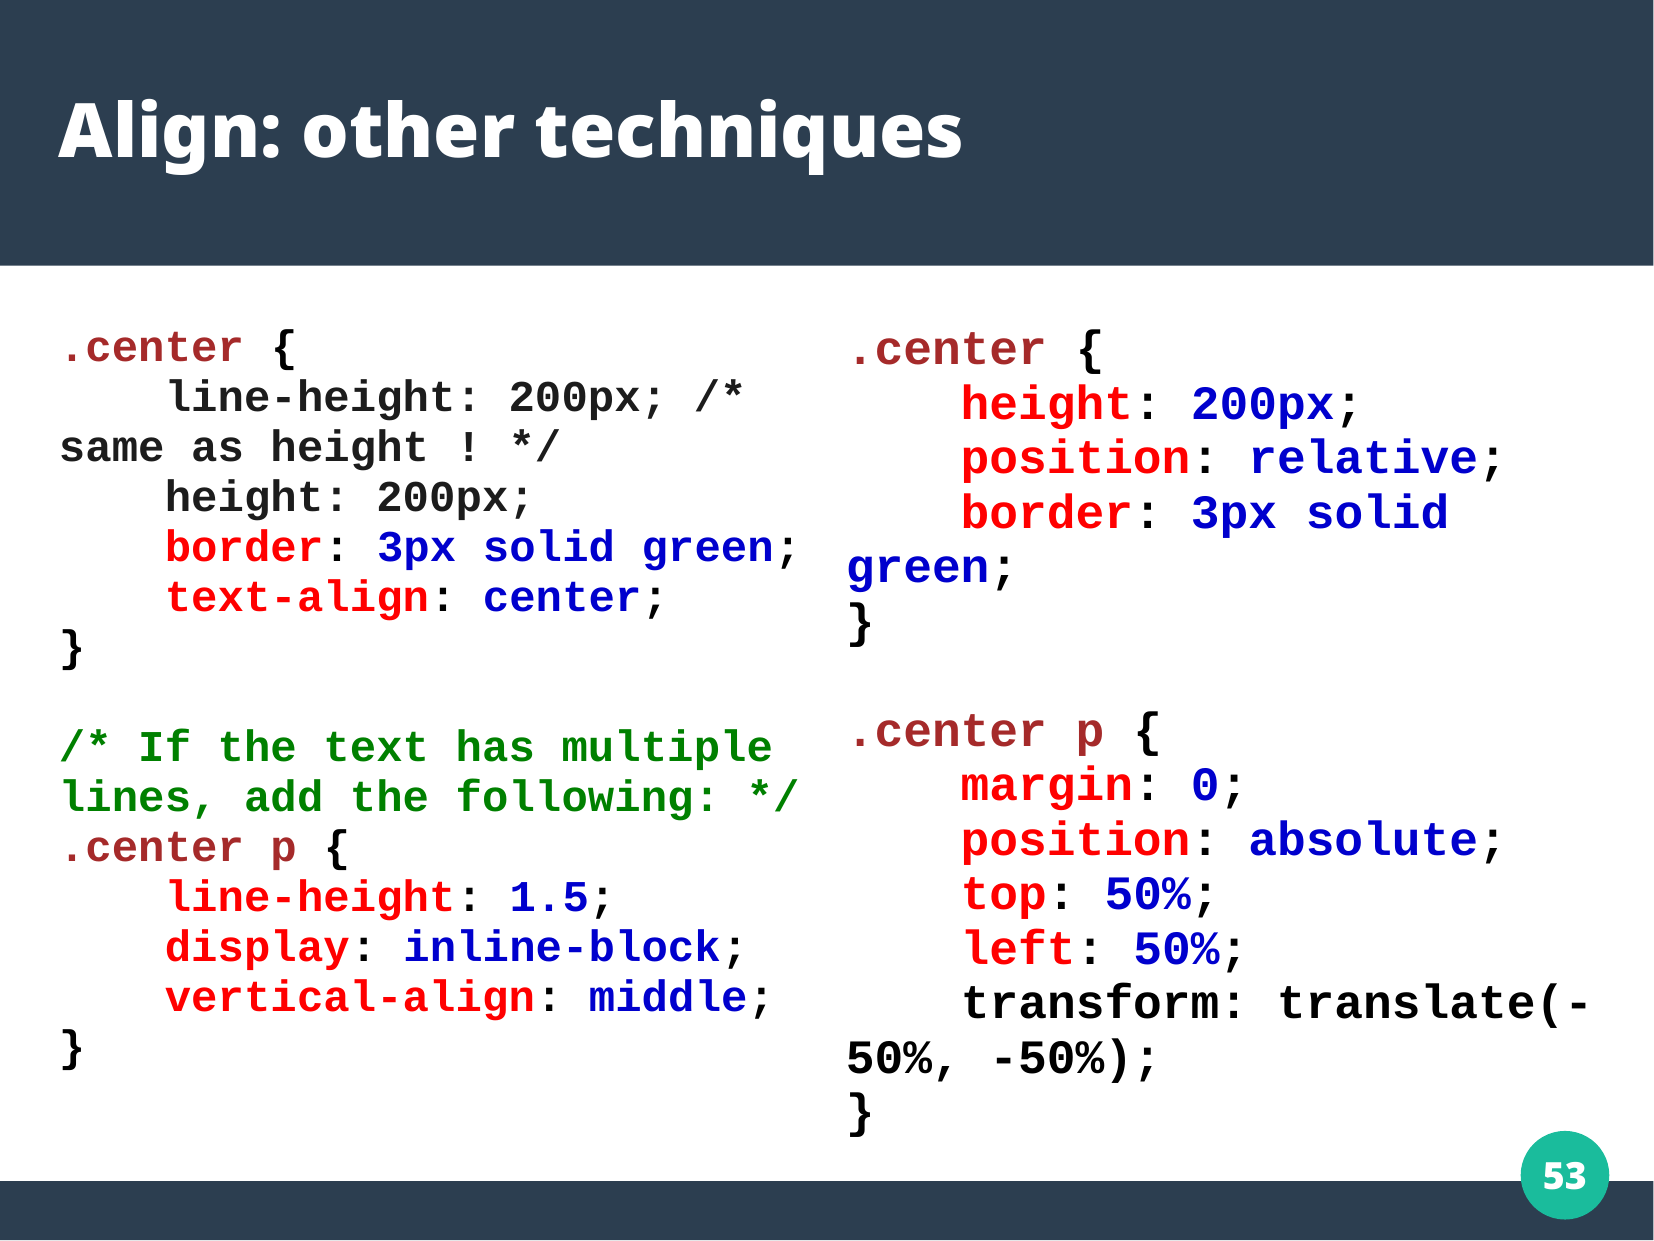

# Align: other techniques
.center {
    line-height: 200px; /* same as height ! */
    height: 200px;
    border: 3px solid green;
    text-align: center;
}
/* If the text has multiple lines, add the following: */
.center p {
    line-height: 1.5;
    display: inline-block;
    vertical-align: middle;
}
.center {
    height: 200px;
    position: relative;
    border: 3px solid green;
}
.center p {
    margin: 0;
    position: absolute;
    top: 50%;
    left: 50%;
    transform: translate(-50%, -50%);
}
53